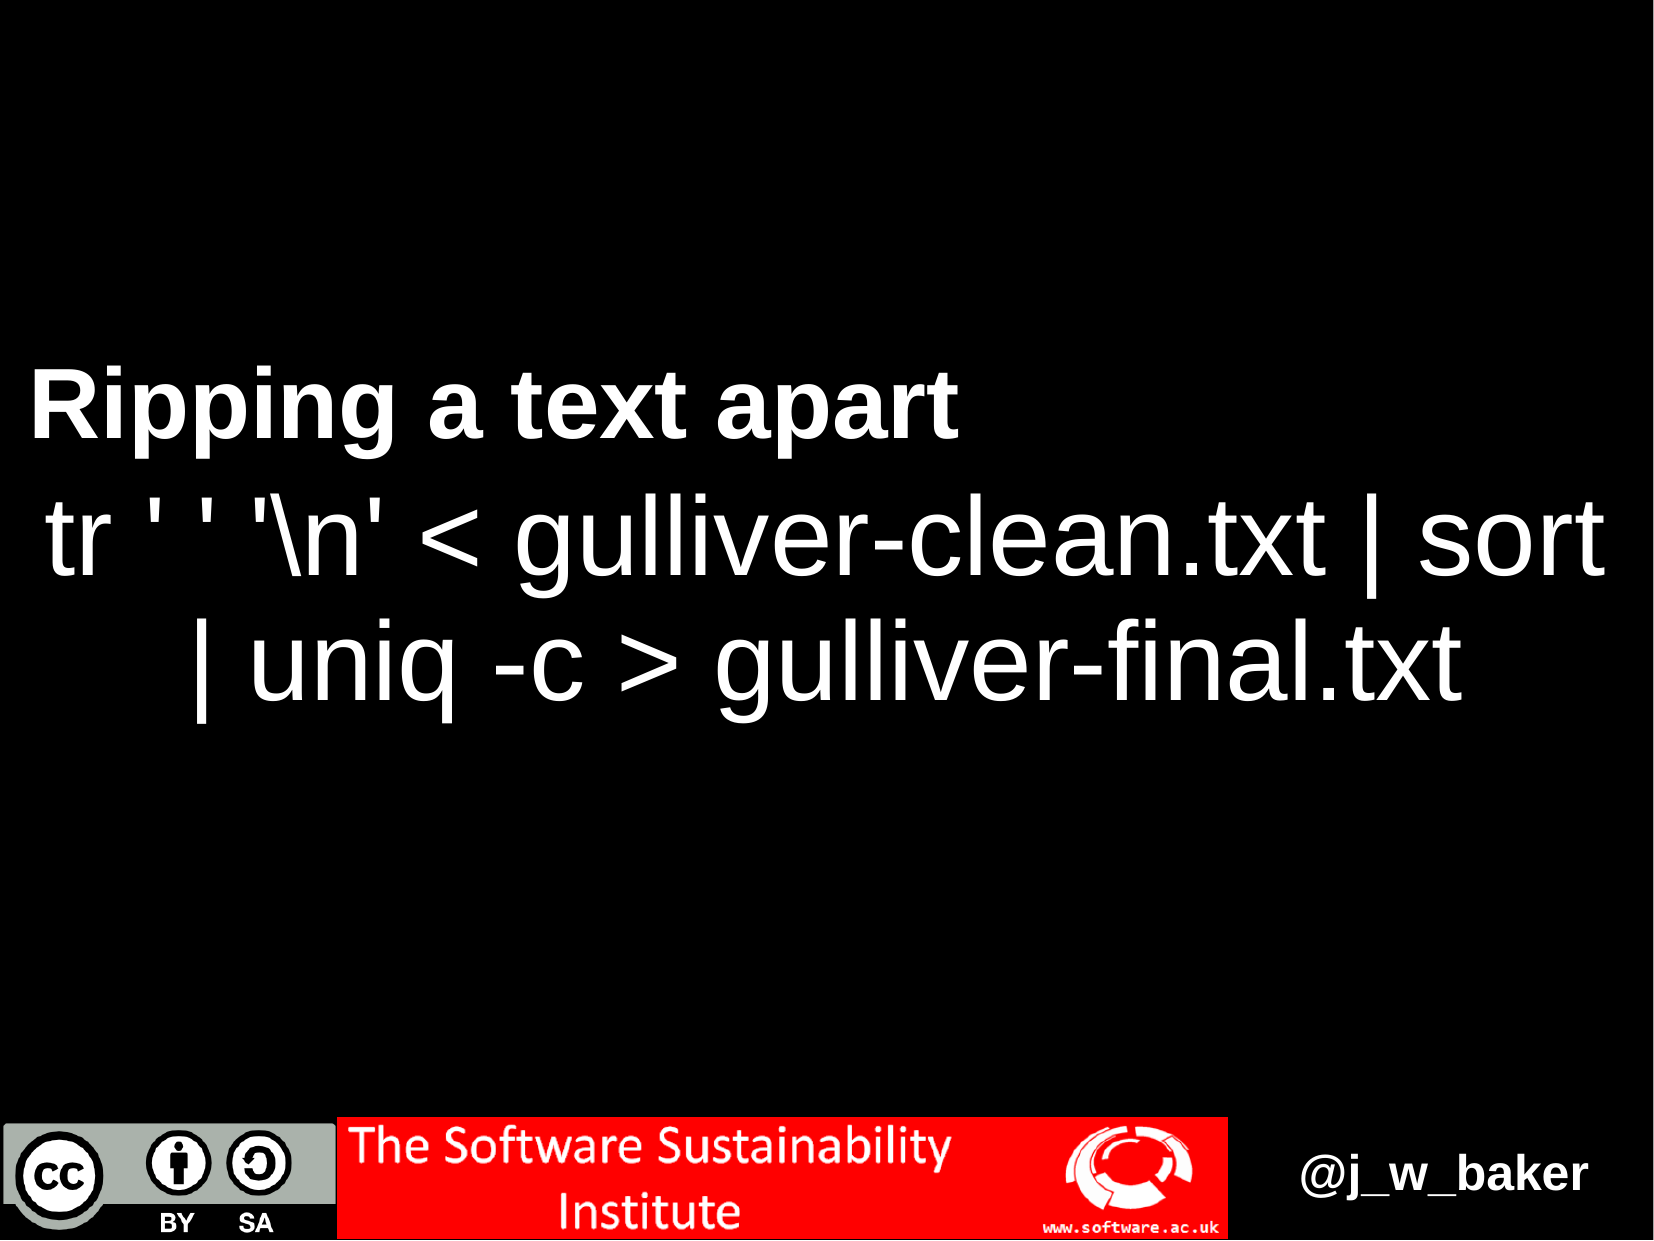

Ripping a text apart
tr ' ' '\n' < gulliver-clean.txt | sort | uniq -c > gulliver-final.txt
@j_w_baker